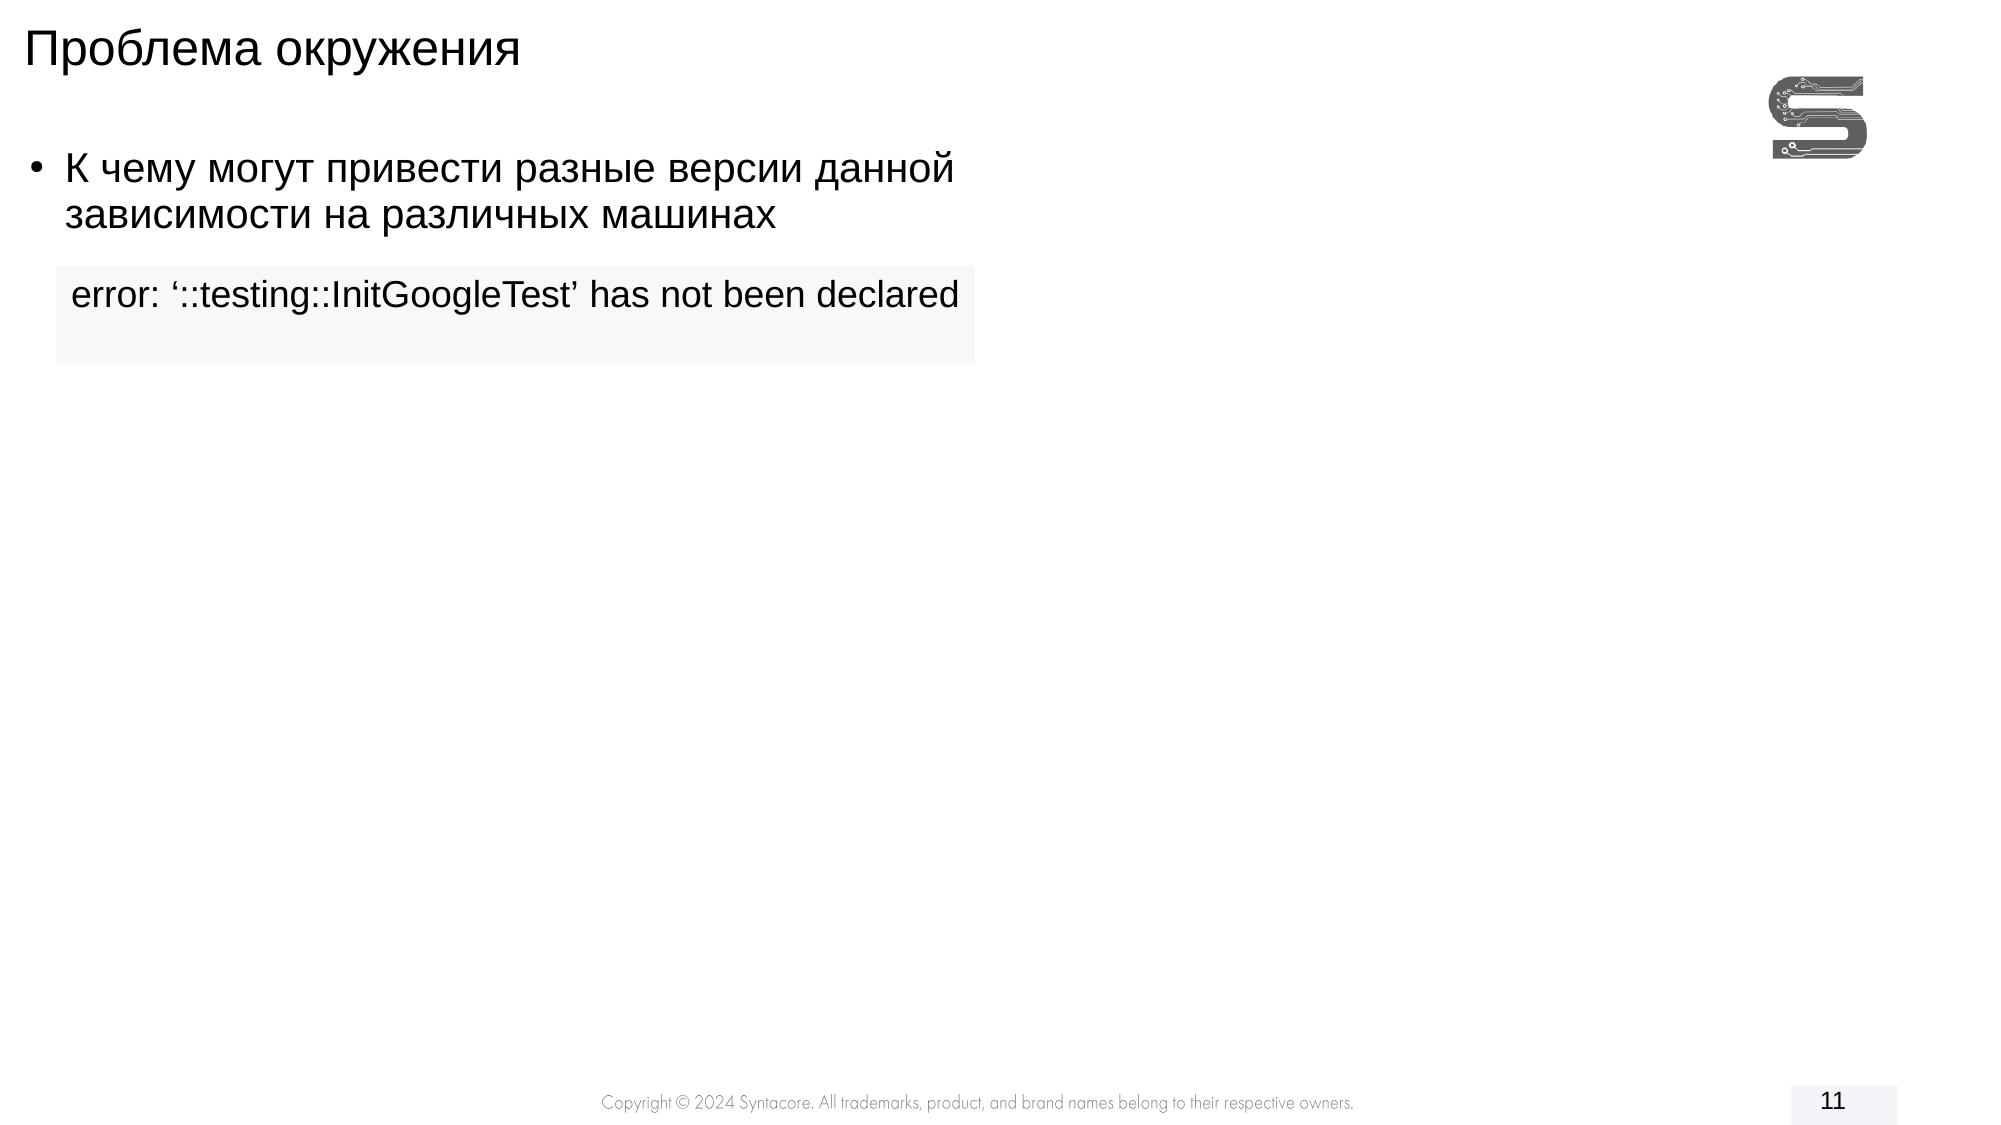

Проблема окружения
К чему могут привести разные версии данной зависимости на различных машинах
error: ‘::testing::InitGoogleTest’ has not been declared